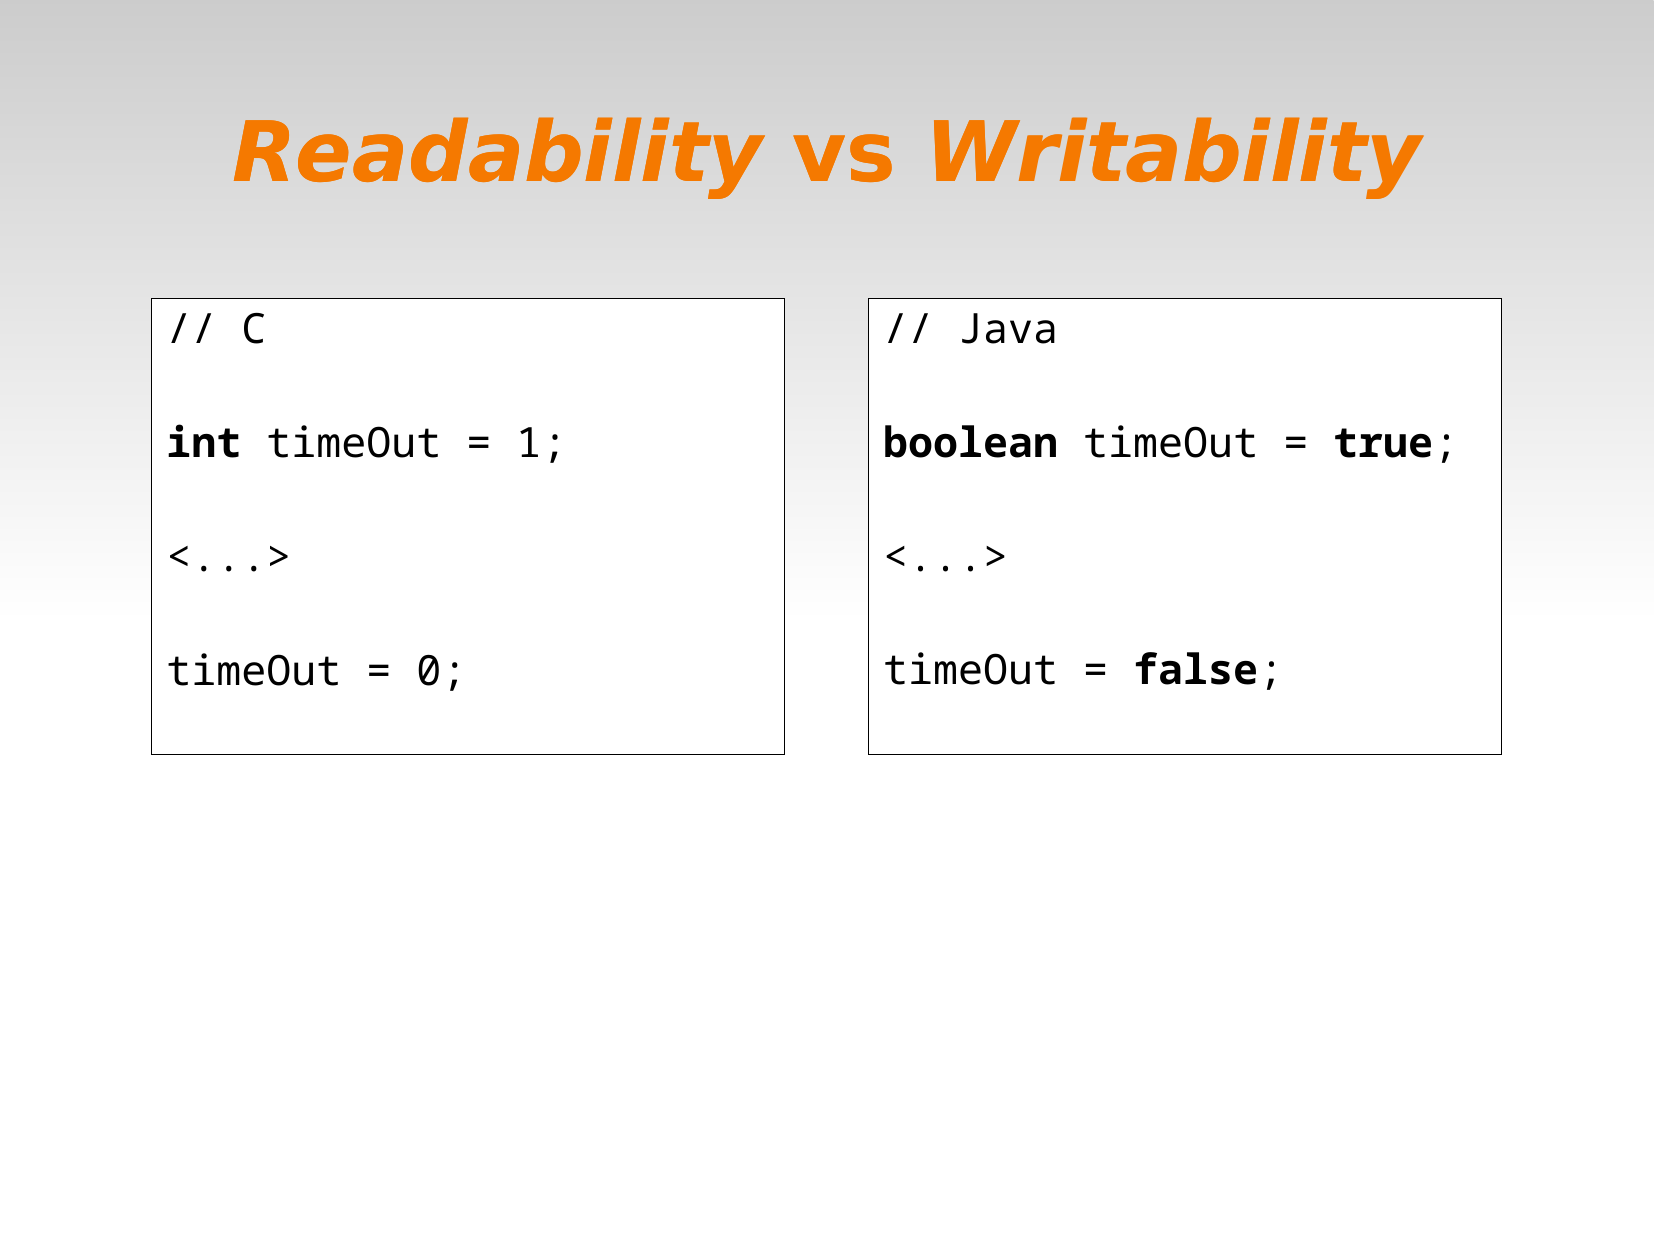

# Readability vs Writability
Readability vs Writability
// Java
boolean timeOut = true;
<...>
timeOut = false;
// C
int timeOut = 1;
<...>
timeOut = 0;